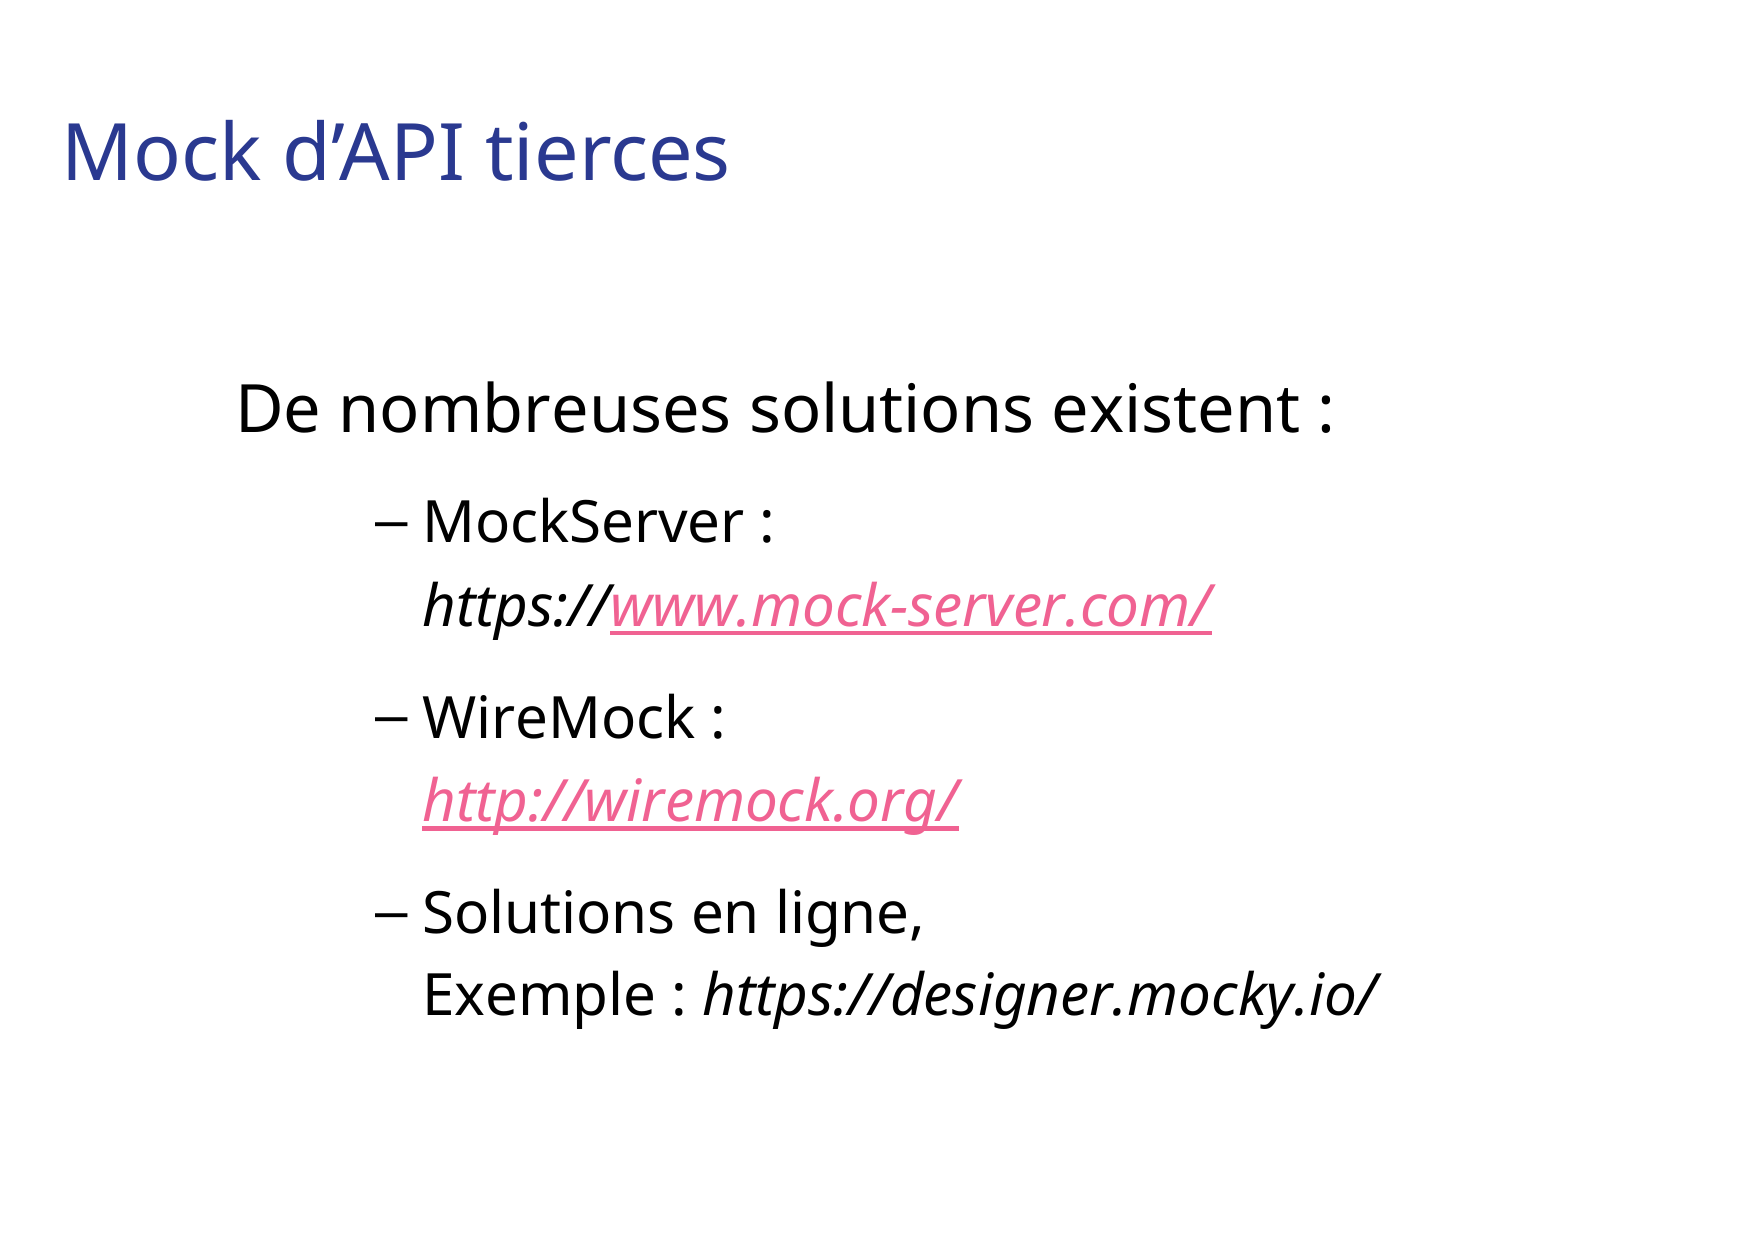

# Mock d’API tierces
De nombreuses solutions existent :
MockServer :
https://www.mock-server.com/
WireMock :
http://wiremock.org/
Solutions en ligne,
Exemple : https://designer.mocky.io/